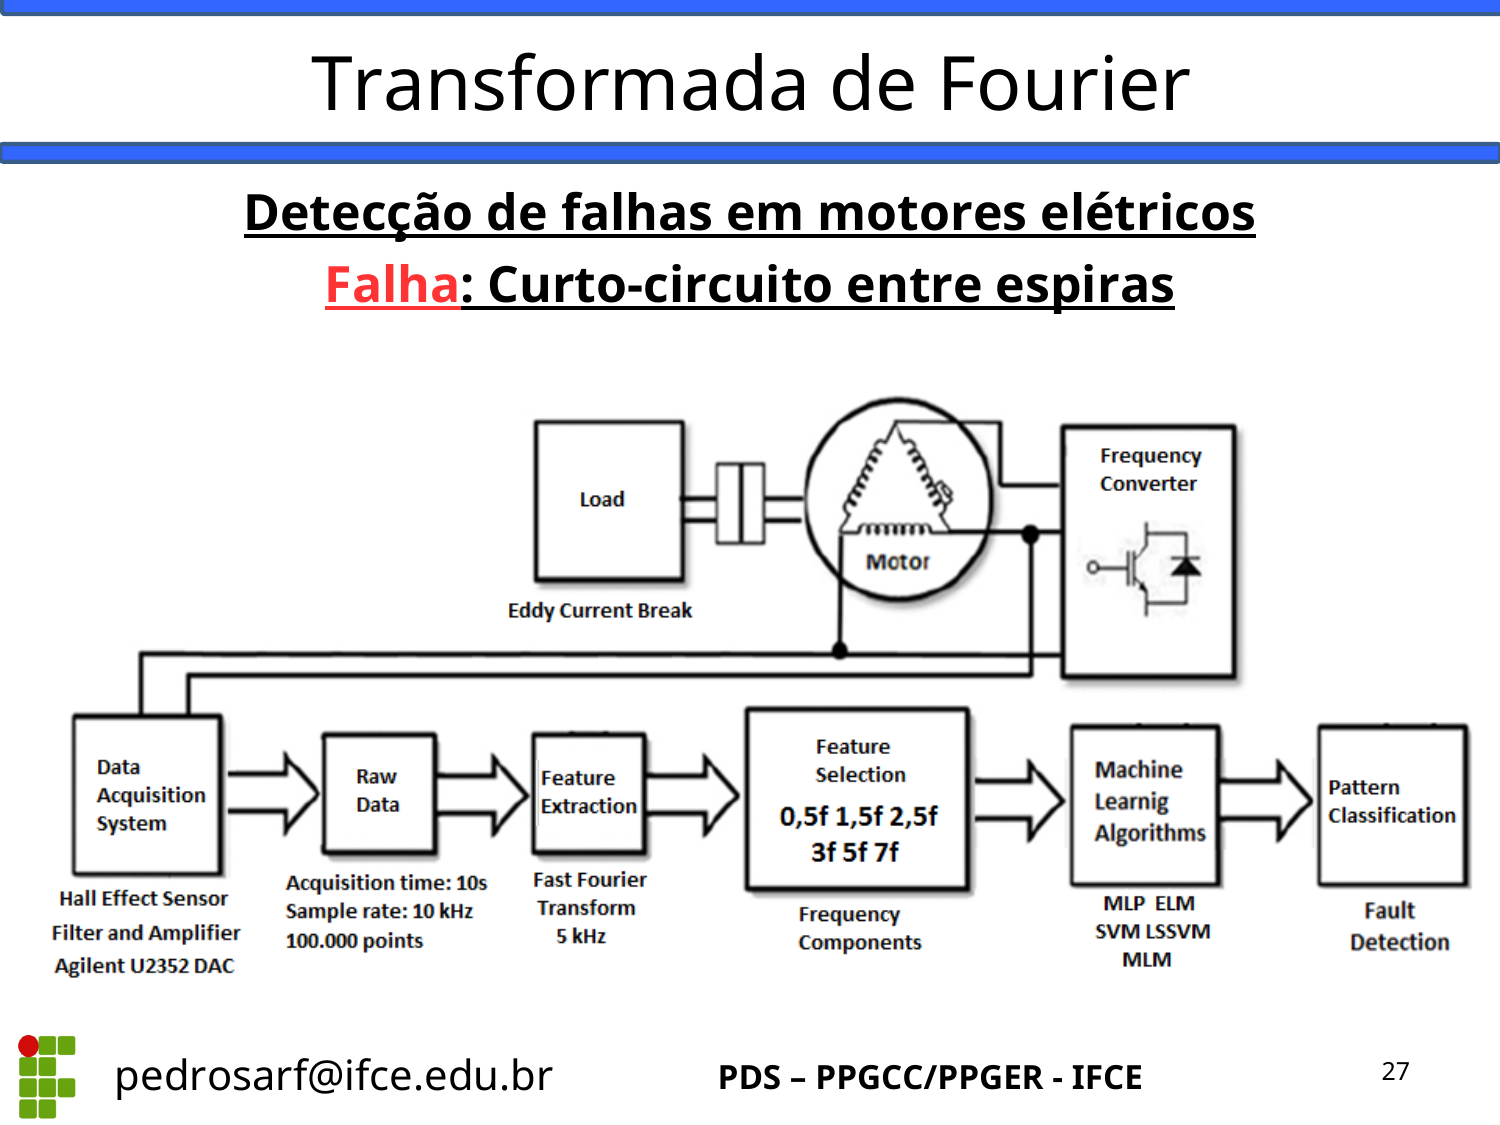

Transformada de Fourier
Detecção de falhas em motores elétricos
Falha: Curto-circuito entre espiras